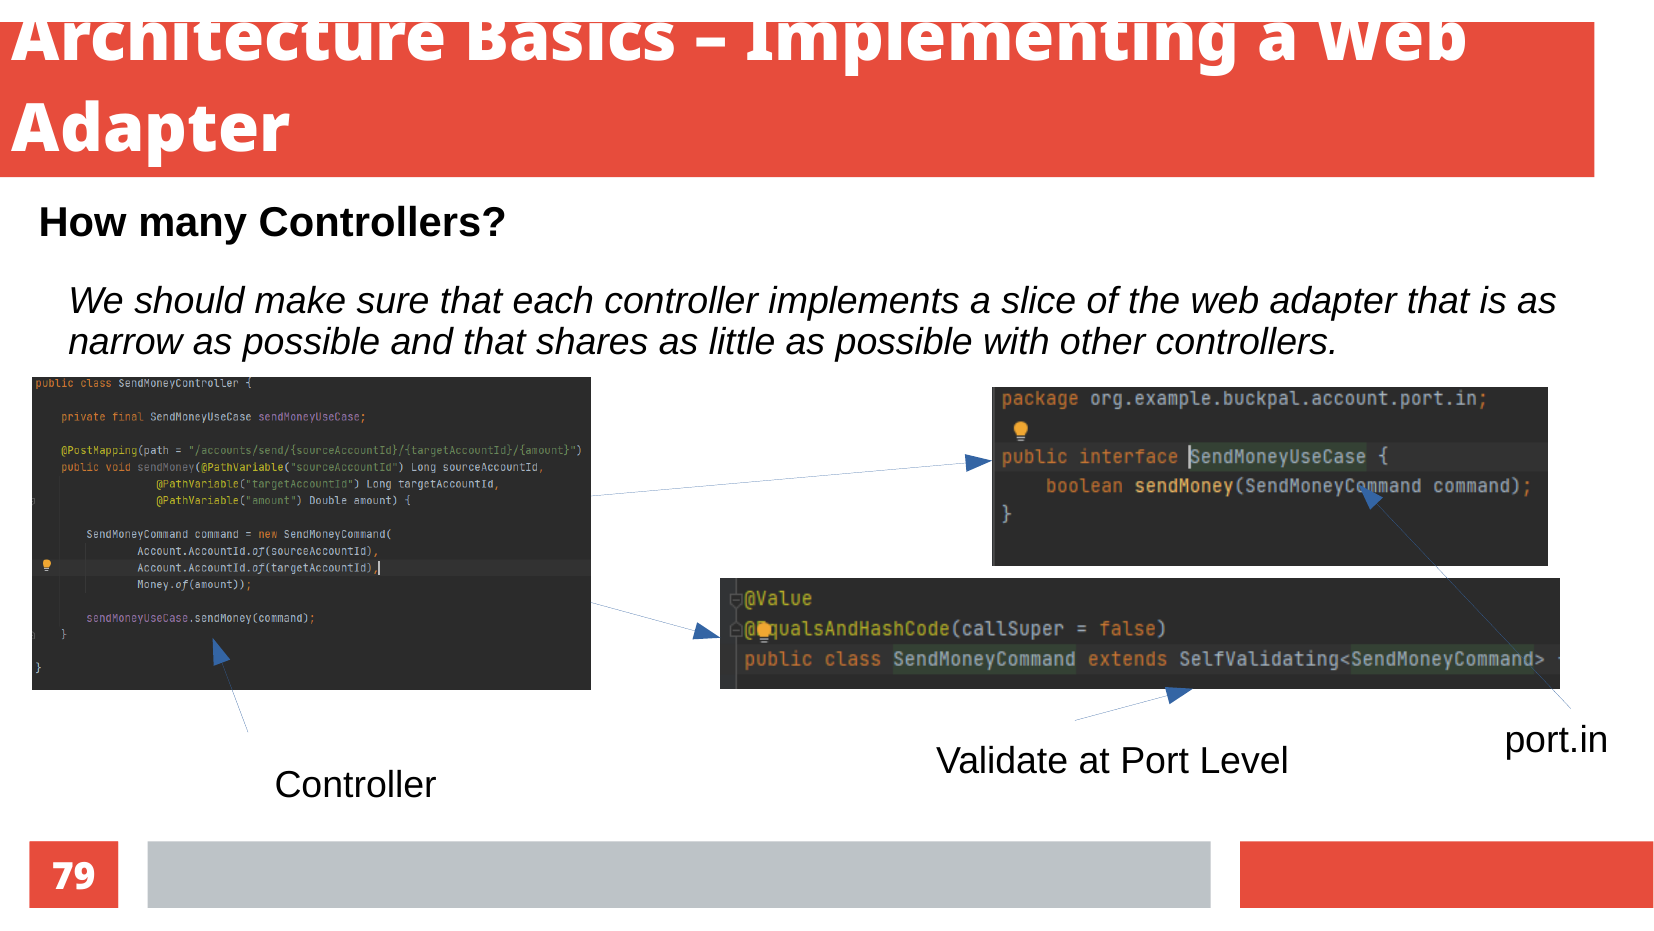

# Architecture Basics – Implementing a Web Adapter
How many Controllers?
We should make sure that each controller implements a slice of the web adapter that is as narrow as possible and that shares as little as possible with other controllers.
port.in
Validate at Port Level
Controller
79